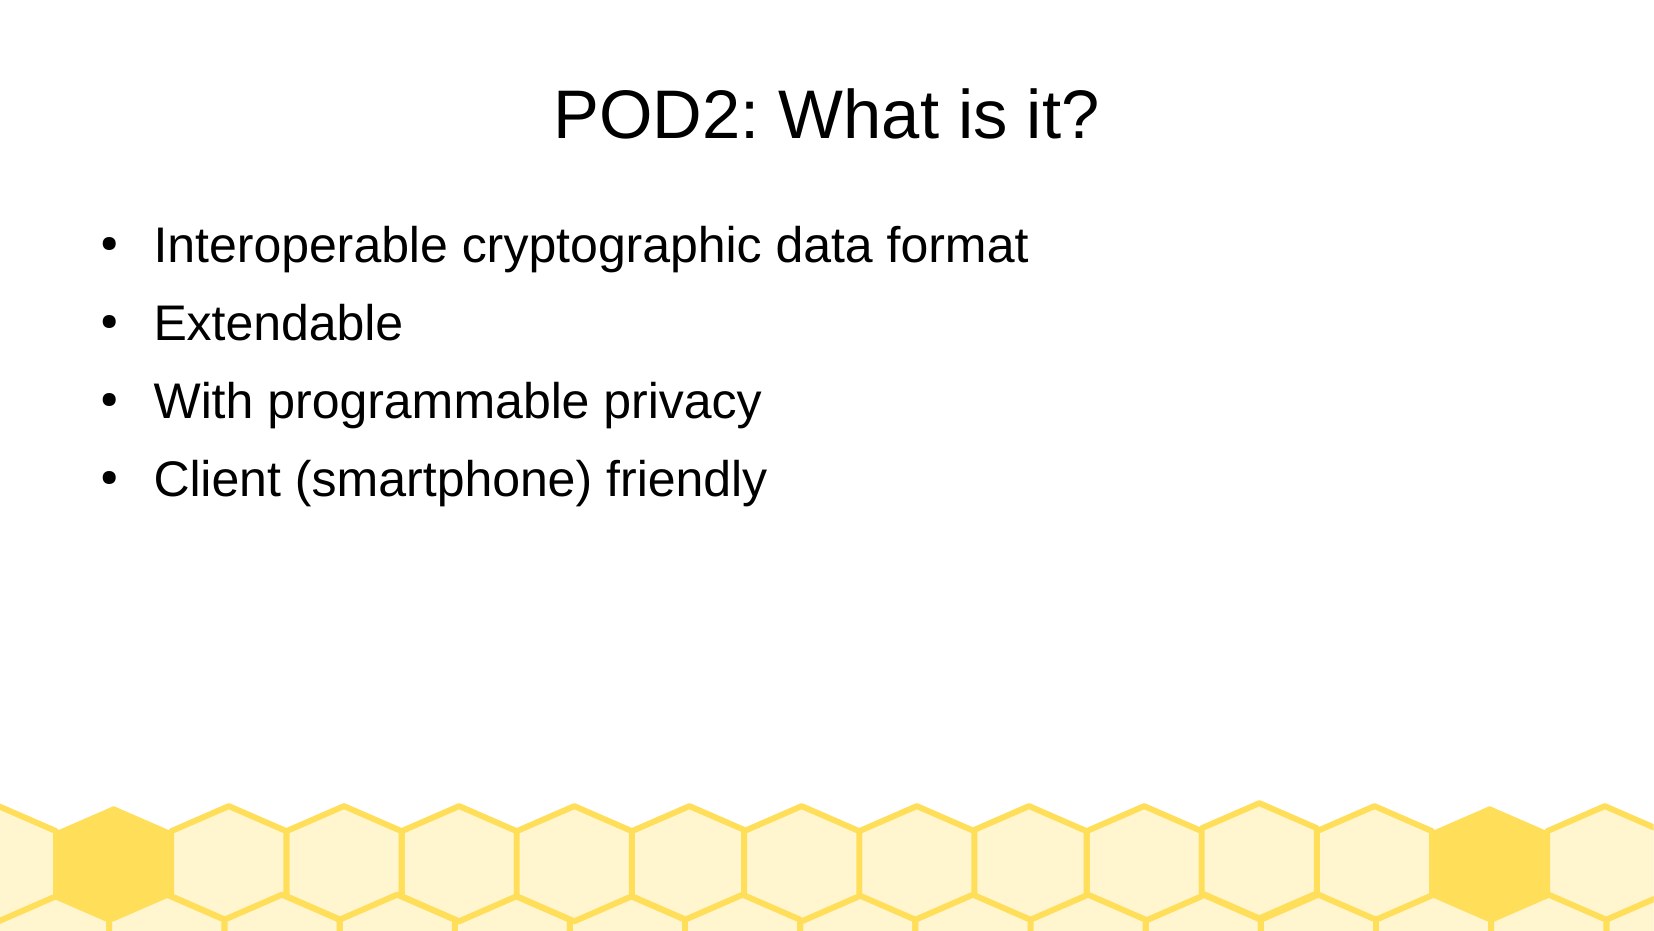

# POD2: What is it?
Interoperable cryptographic data format
Extendable
With programmable privacy
Client (smartphone) friendly